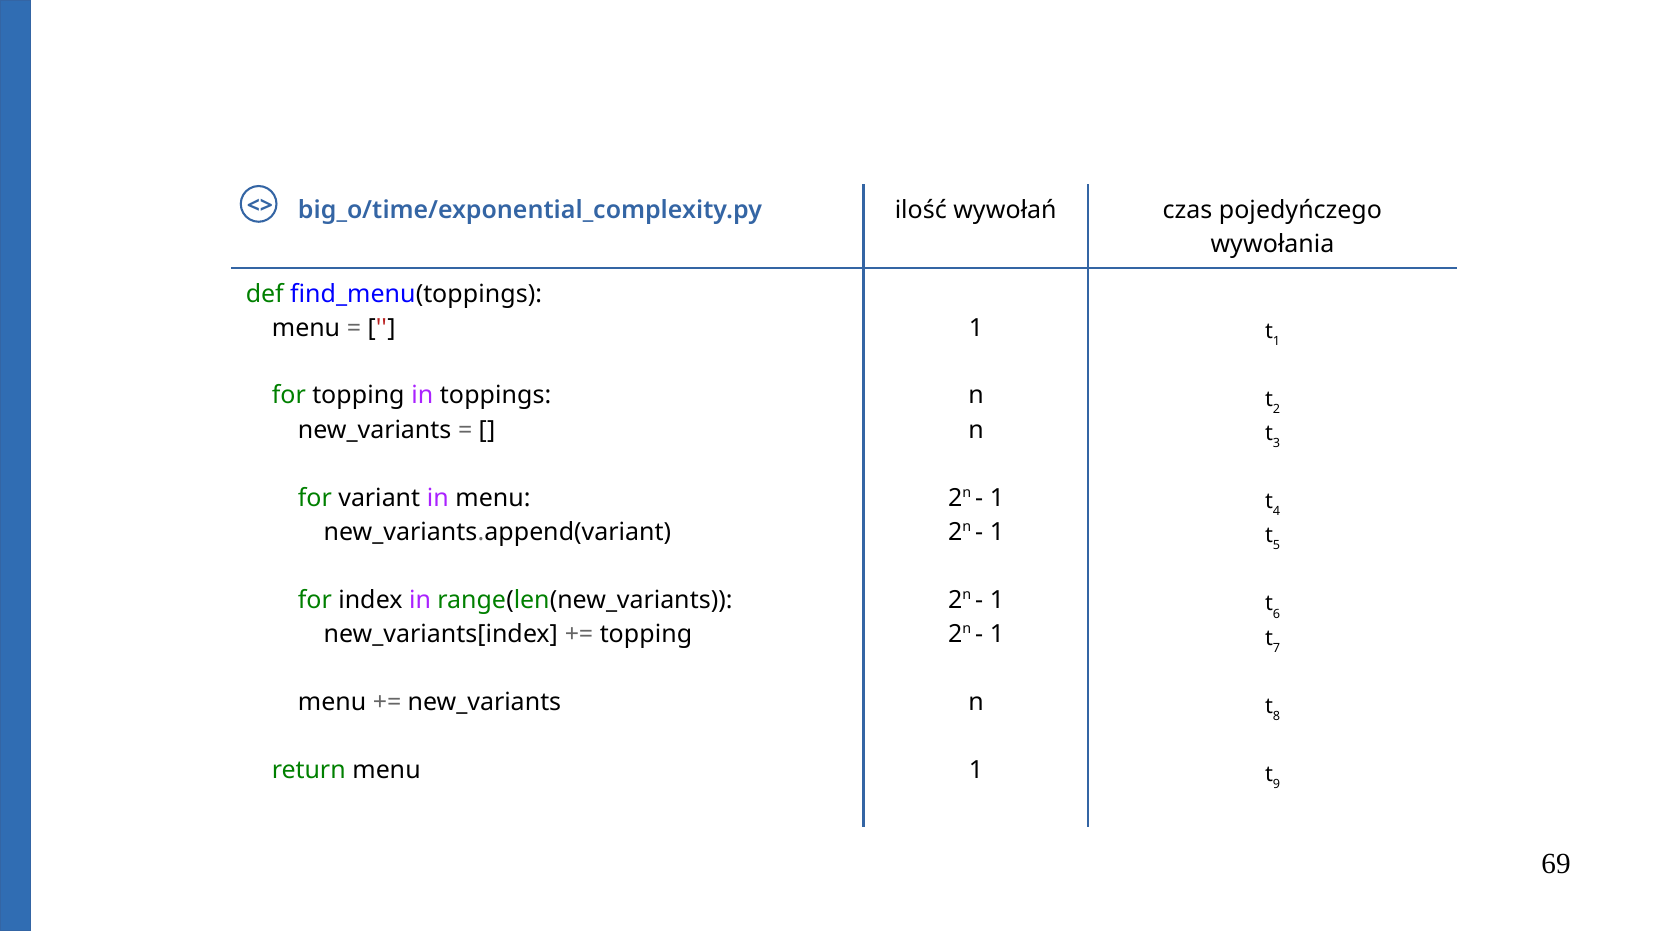

<>
| big\_o/time/exponential\_complexity.py | ilość wywołań | czas pojedyńczego wywołania |
| --- | --- | --- |
| def find\_menu(toppings): menu = [''] for topping in toppings: new\_variants = [] for variant in menu: new\_variants.append(variant) for index in range(len(new\_variants)): new\_variants[index] += topping menu += new\_variants return menu | 1 n n 2n - 1 2n - 1 2n - 1 2n - 1 n 1 | t1 t2 t3 t4 t5 t6 t7 t8 t9 |
69